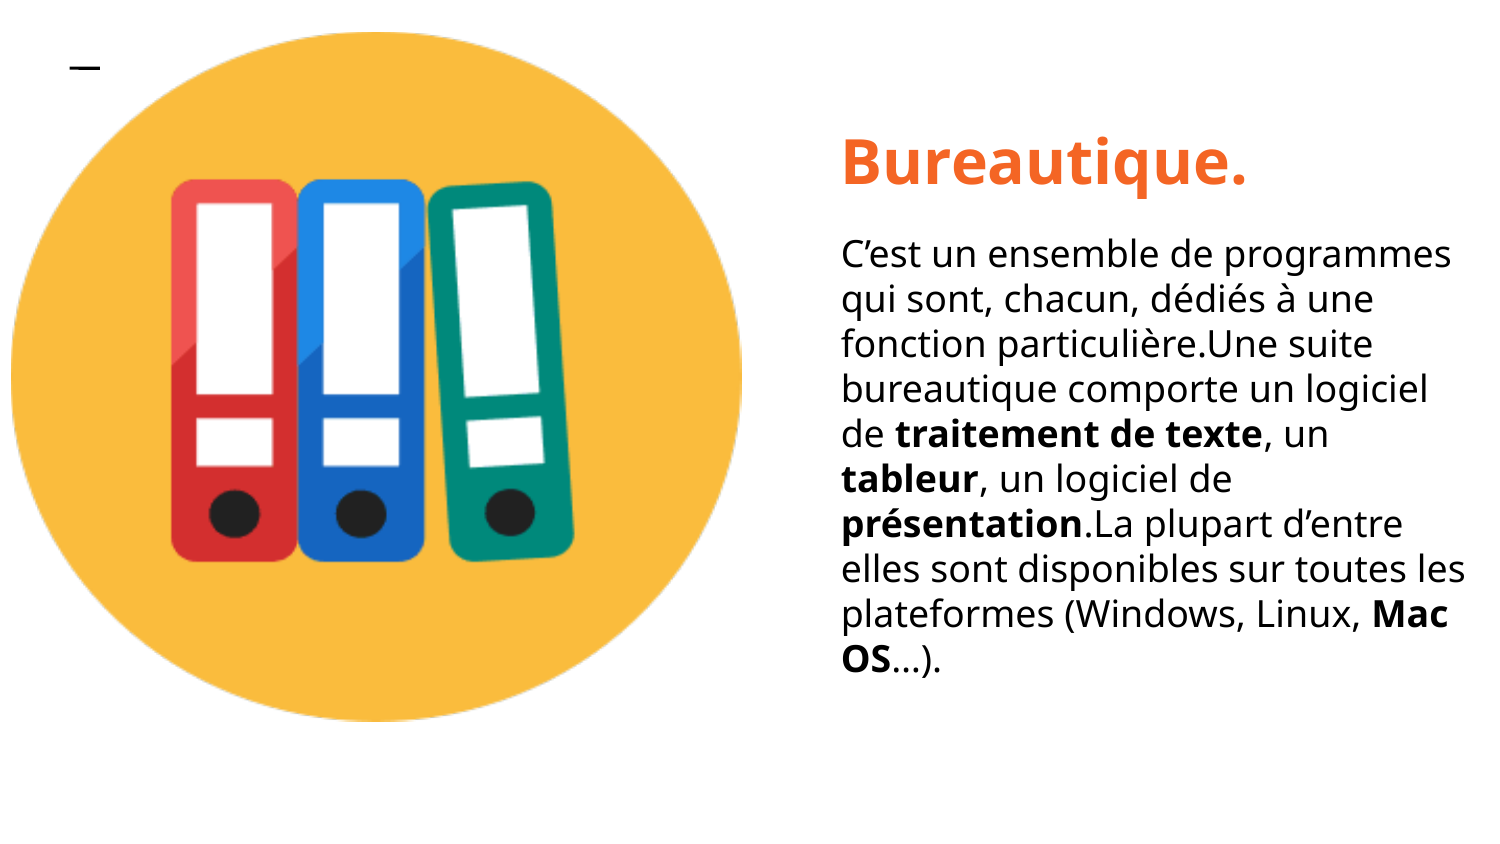

# Bureautique.
C’est un ensemble de programmes qui sont, chacun, dédiés à une fonction particulière.Une suite bureautique comporte un logiciel de traitement de texte, un tableur, un logiciel de présentation.La plupart d’entre elles sont disponibles sur toutes les plateformes (Windows, Linux, Mac OS…).